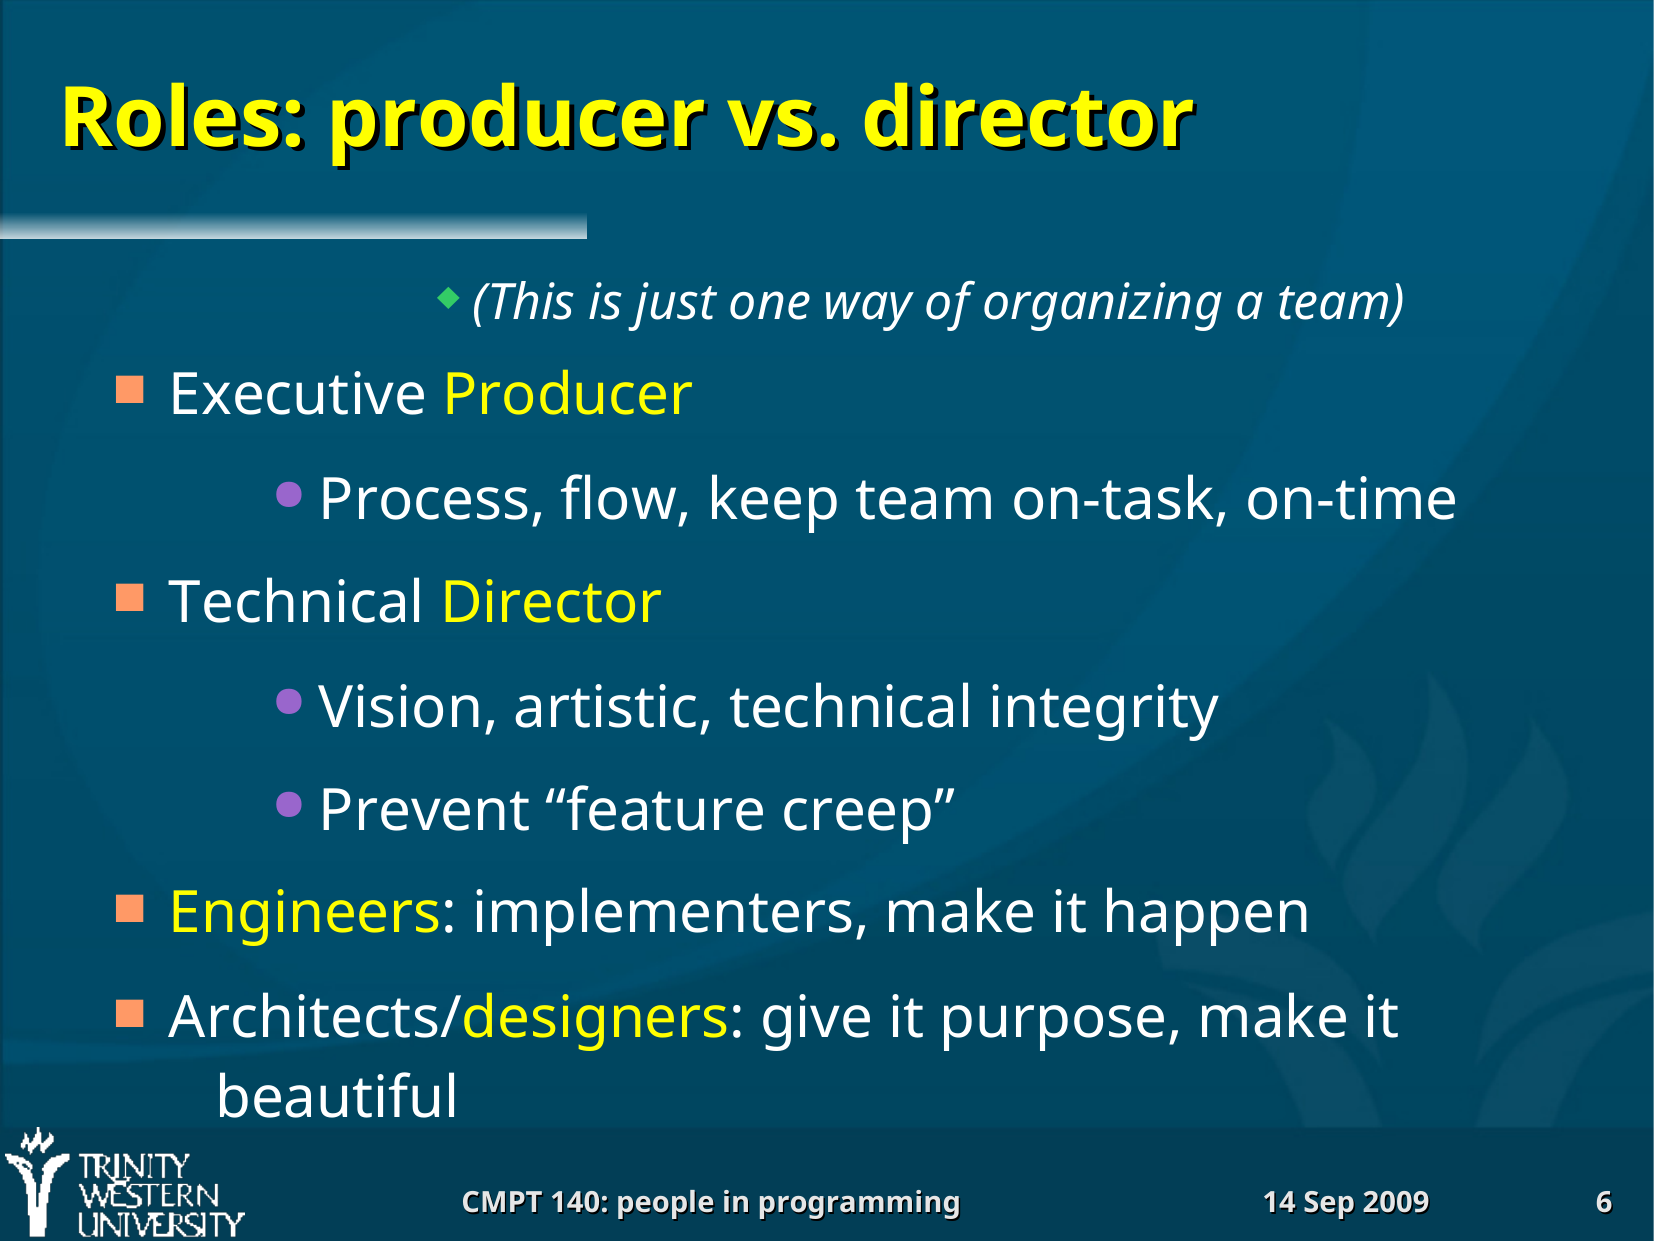

# Roles: producer vs. director
(This is just one way of organizing a team)
Executive Producer
Process, flow, keep team on-task, on-time
Technical Director
Vision, artistic, technical integrity
Prevent “feature creep”
Engineers: implementers, make it happen
Architects/designers: give it purpose, make it beautiful
CMPT 140: people in programming
14 Sep 2009
6